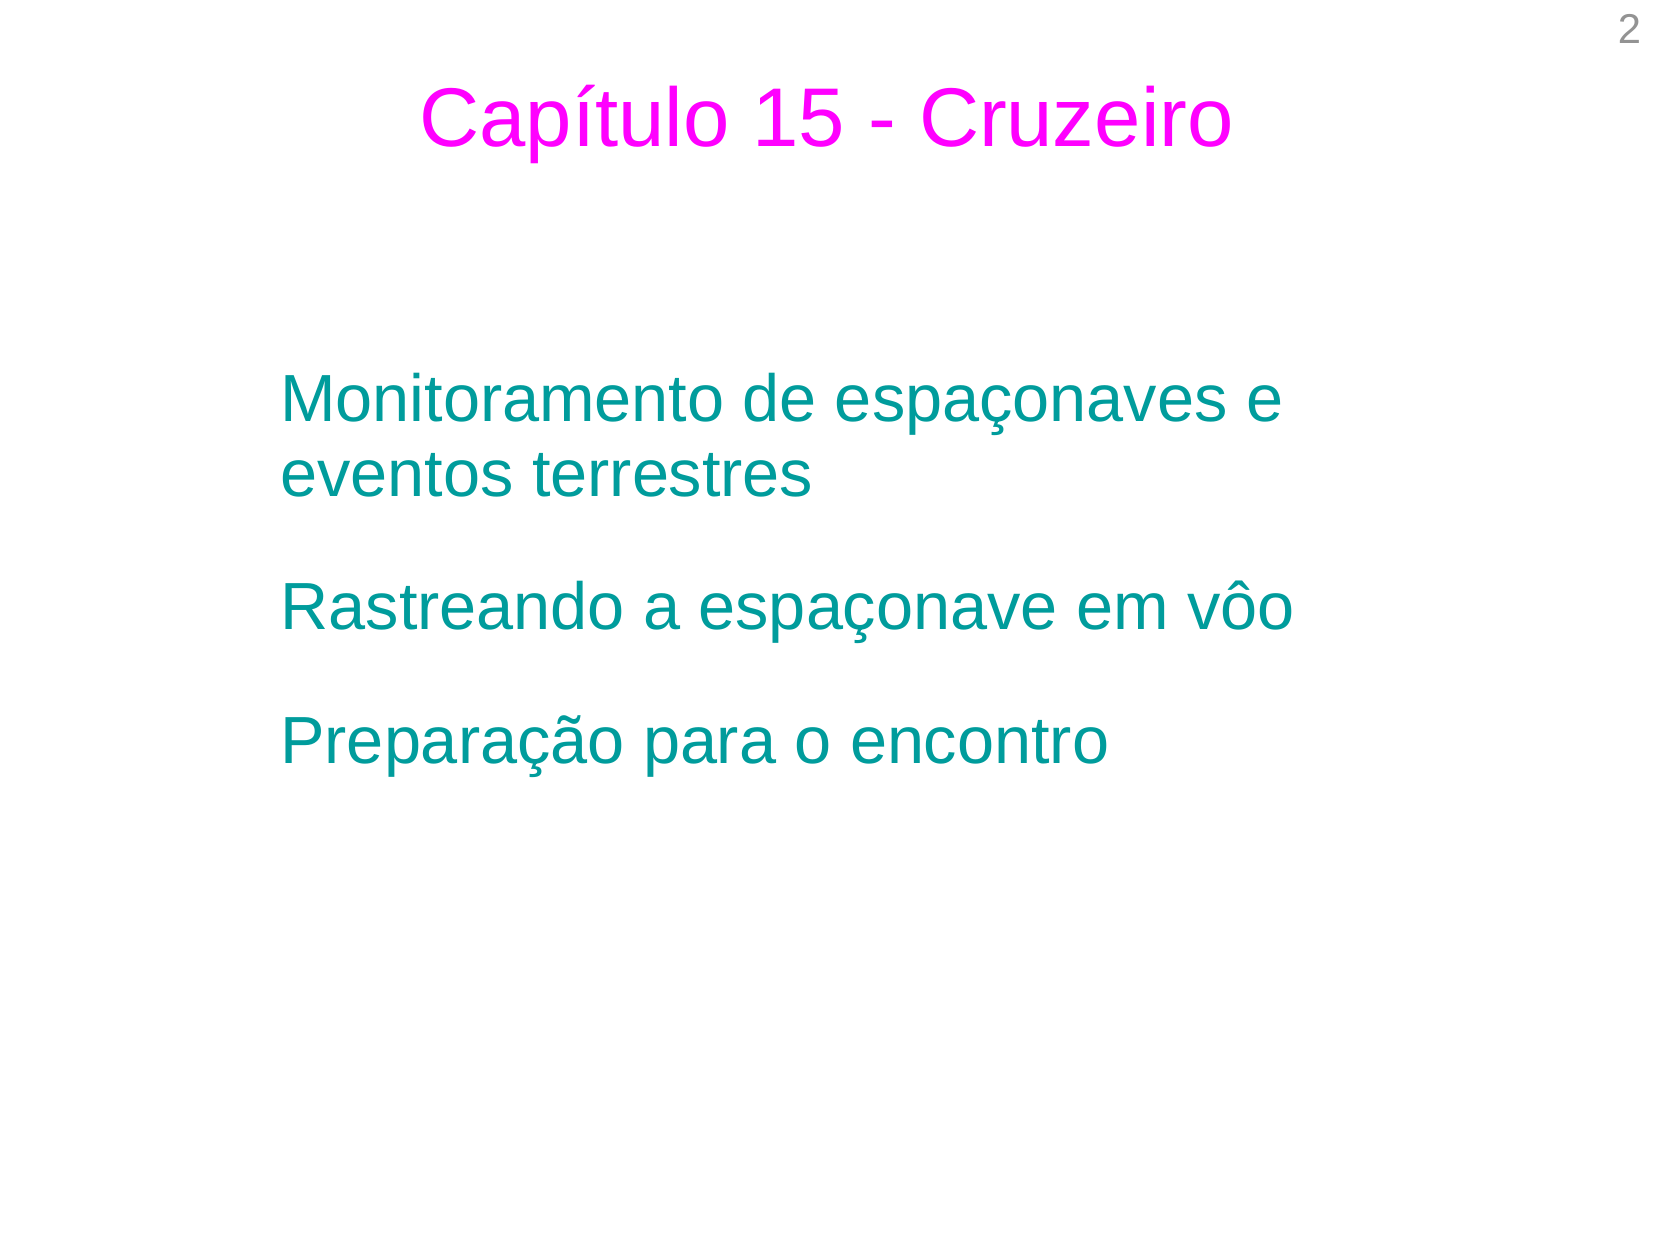

2
# Capítulo 15 - Cruzeiro
Monitoramento de espaçonaves e eventos terrestres
Rastreando a espaçonave em vôo
Preparação para o encontro